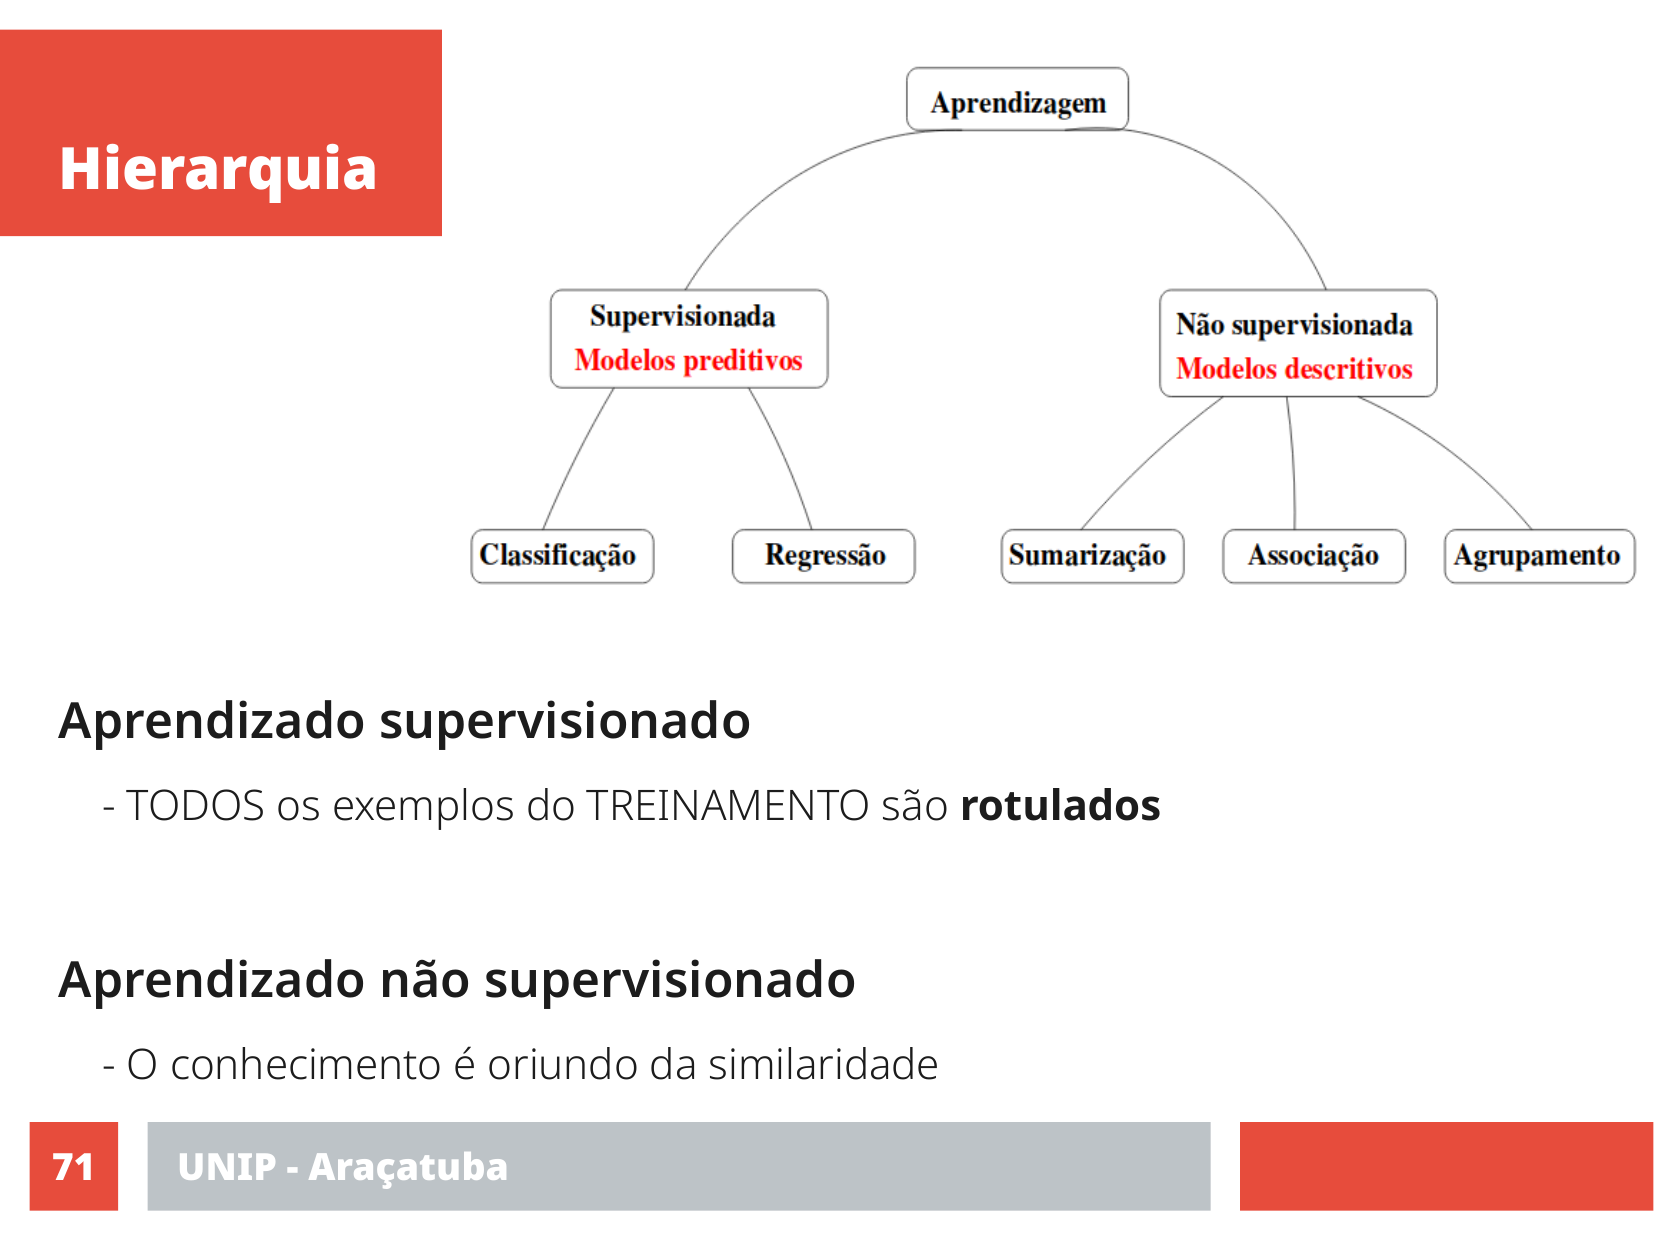

# Hierarquia
Aprendizado supervisionado
- TODOS os exemplos do TREINAMENTO são rotulados
Aprendizado não supervisionado
- O conhecimento é oriundo da similaridade
71
UNIP - Araçatuba